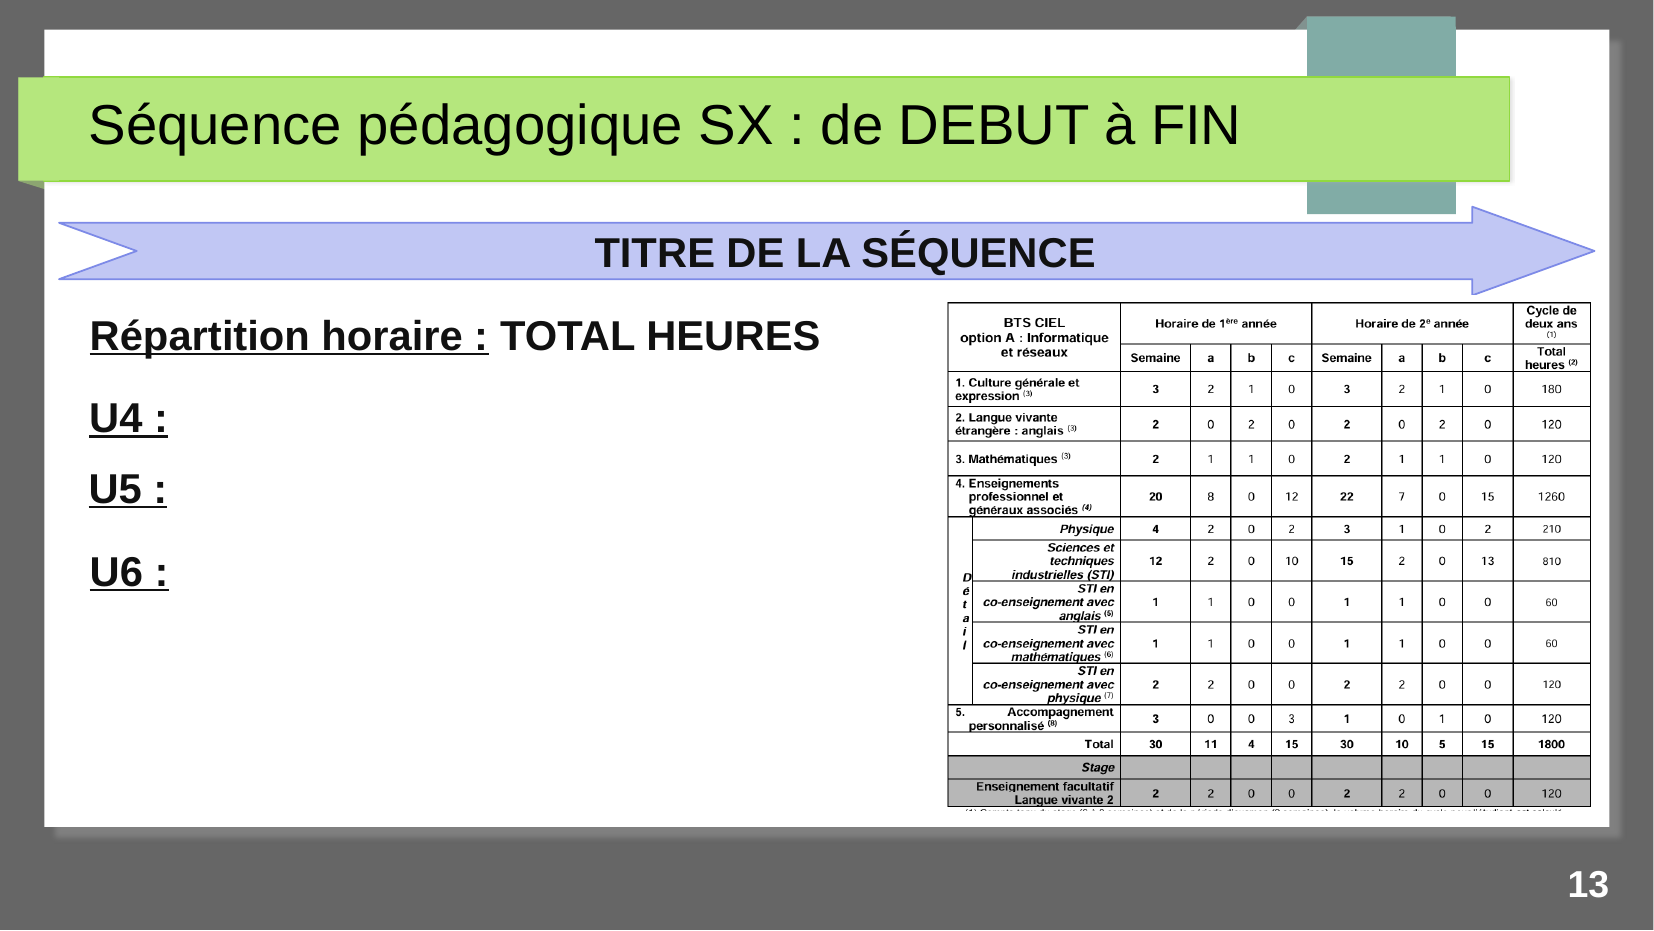

# Séquence pédagogique SX : de DEBUT à FIN
TITRE DE LA SÉQUENCE
Répartition horaire : TOTAL HEURES
U4 :
U5 :
U6 :